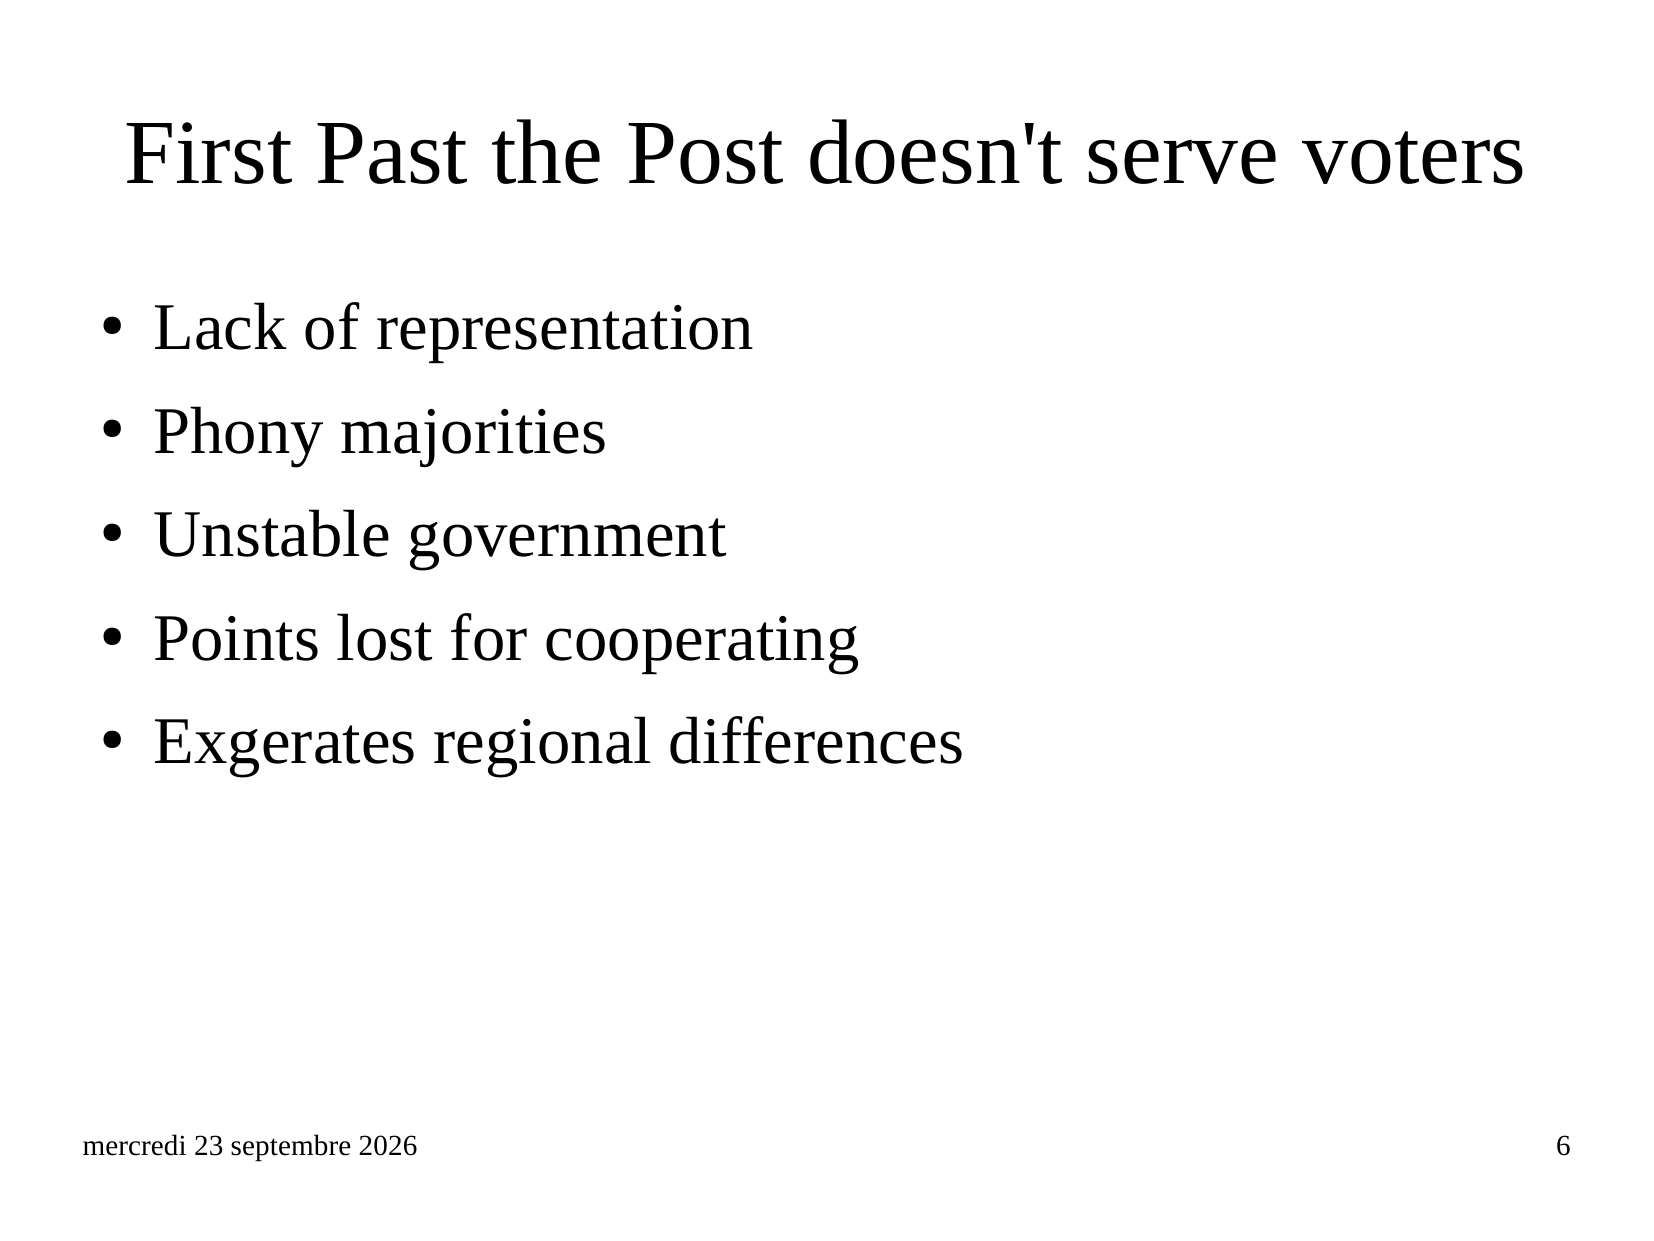

# First Past the Post doesn't serve voters
Lack of representation
Phony majorities
Unstable government
Points lost for cooperating
Exgerates regional differences
6